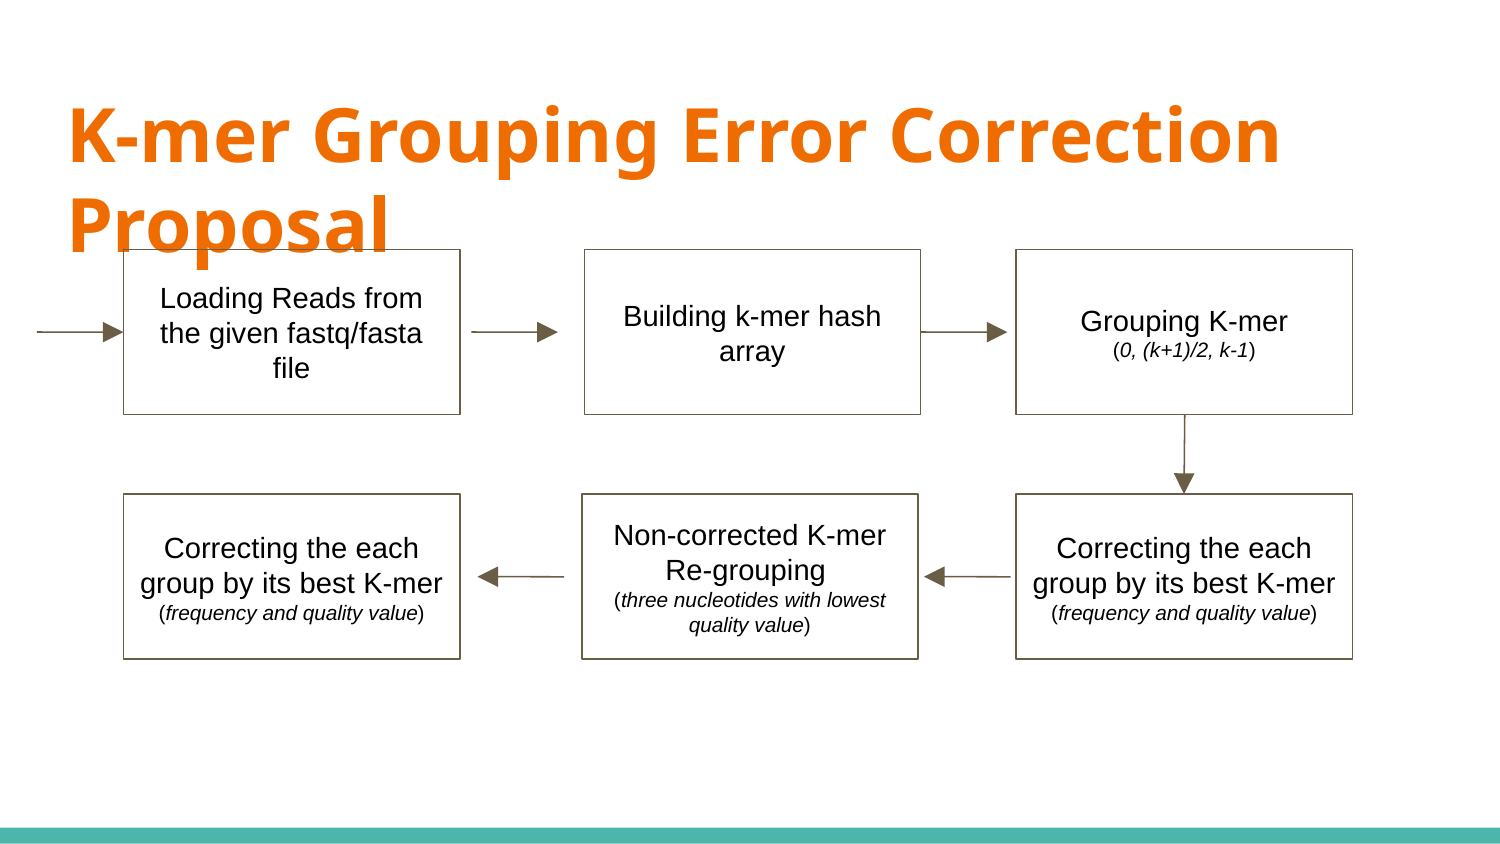

# K-mer Grouping Error Correction Proposal
Loading Reads from the given fastq/fasta file
Building k-mer hash array
Grouping K-mer
(0, (k+1)/2, k-1)
Correcting the each group by its best K-mer
(frequency and quality value)
Non-corrected K-mer Re-grouping
(three nucleotides with lowest quality value)
Correcting the each group by its best K-mer
(frequency and quality value)